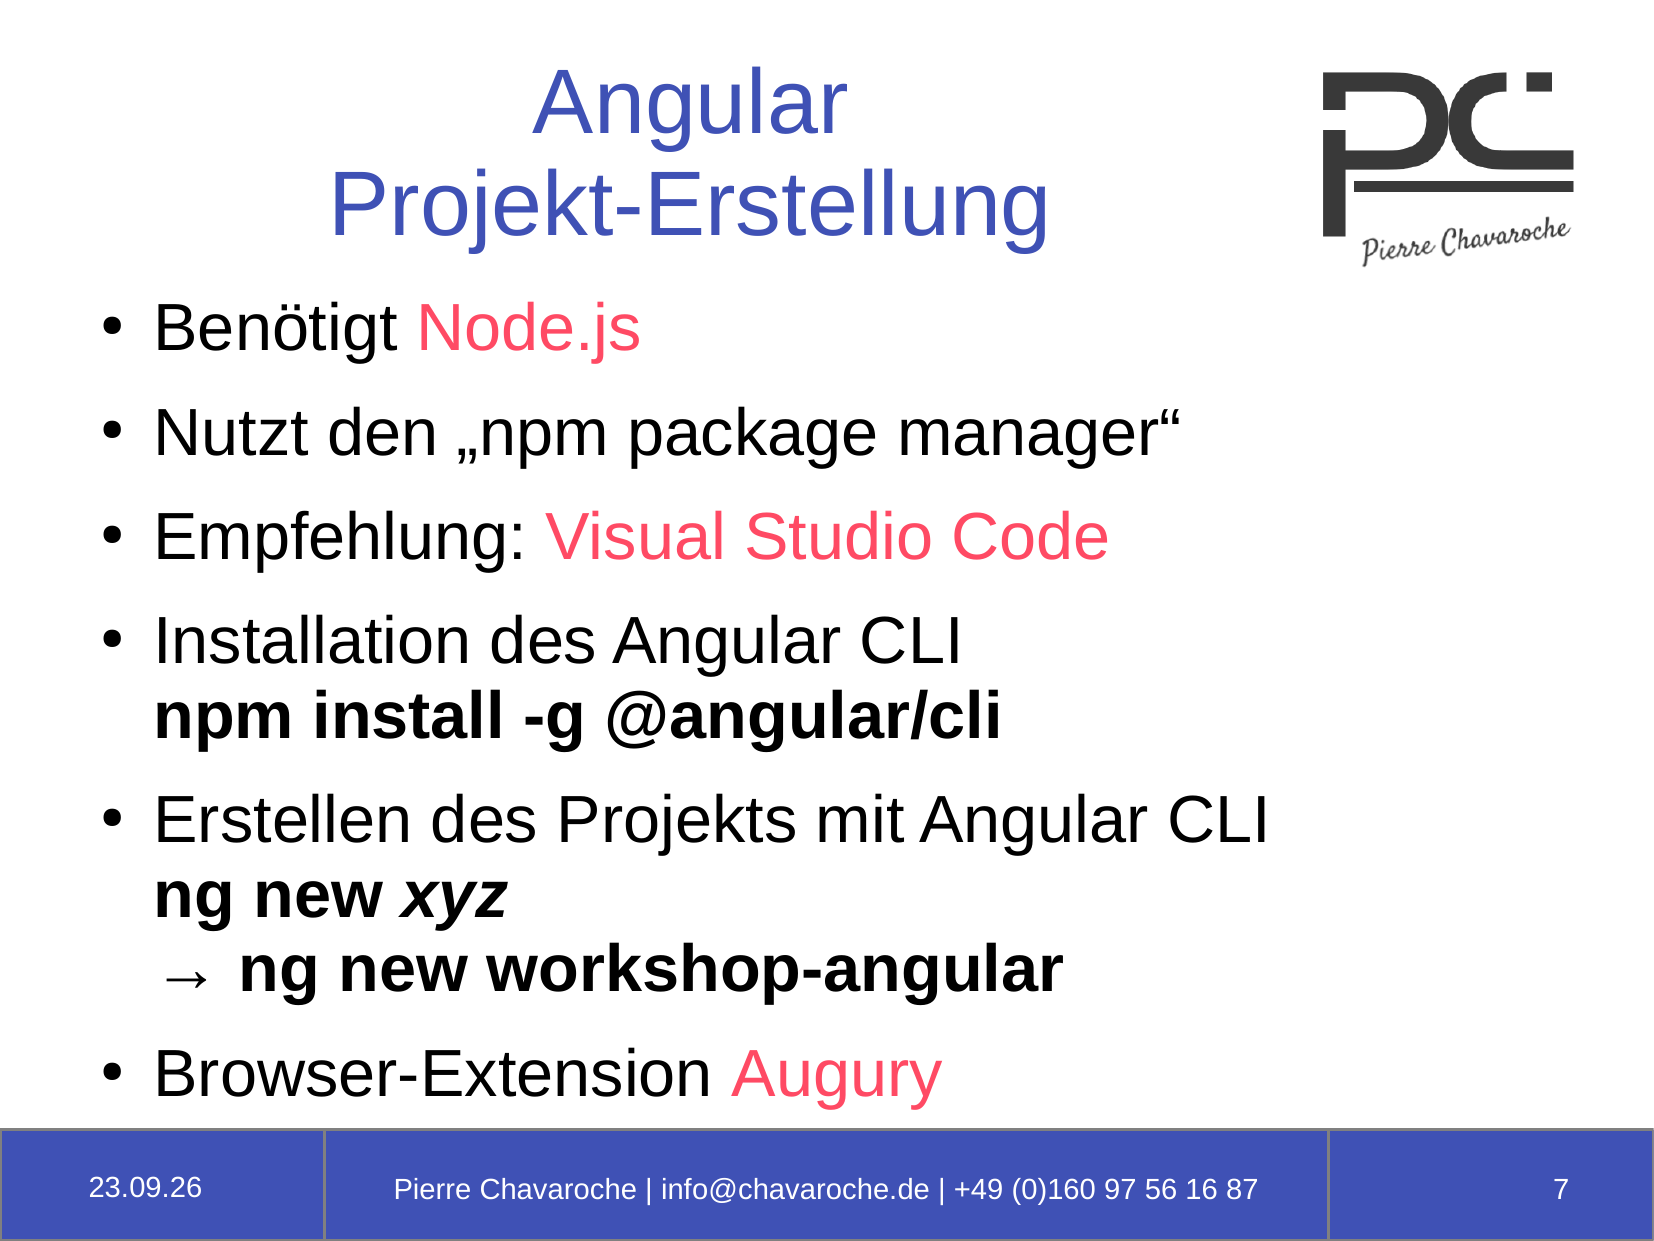

# Angular Projekt-Erstellung
Benötigt Node.js
Nutzt den „npm package manager“
Empfehlung: Visual Studio Code
Installation des Angular CLI
npm install -g @angular/cli
Erstellen des Projekts mit Angular CLI
ng new xyz
→ ng new workshop-angular
Browser-Extension Augury
Pierre Chavaroche | info@chavaroche.de | +49 (0)160 97 56 16 87
7